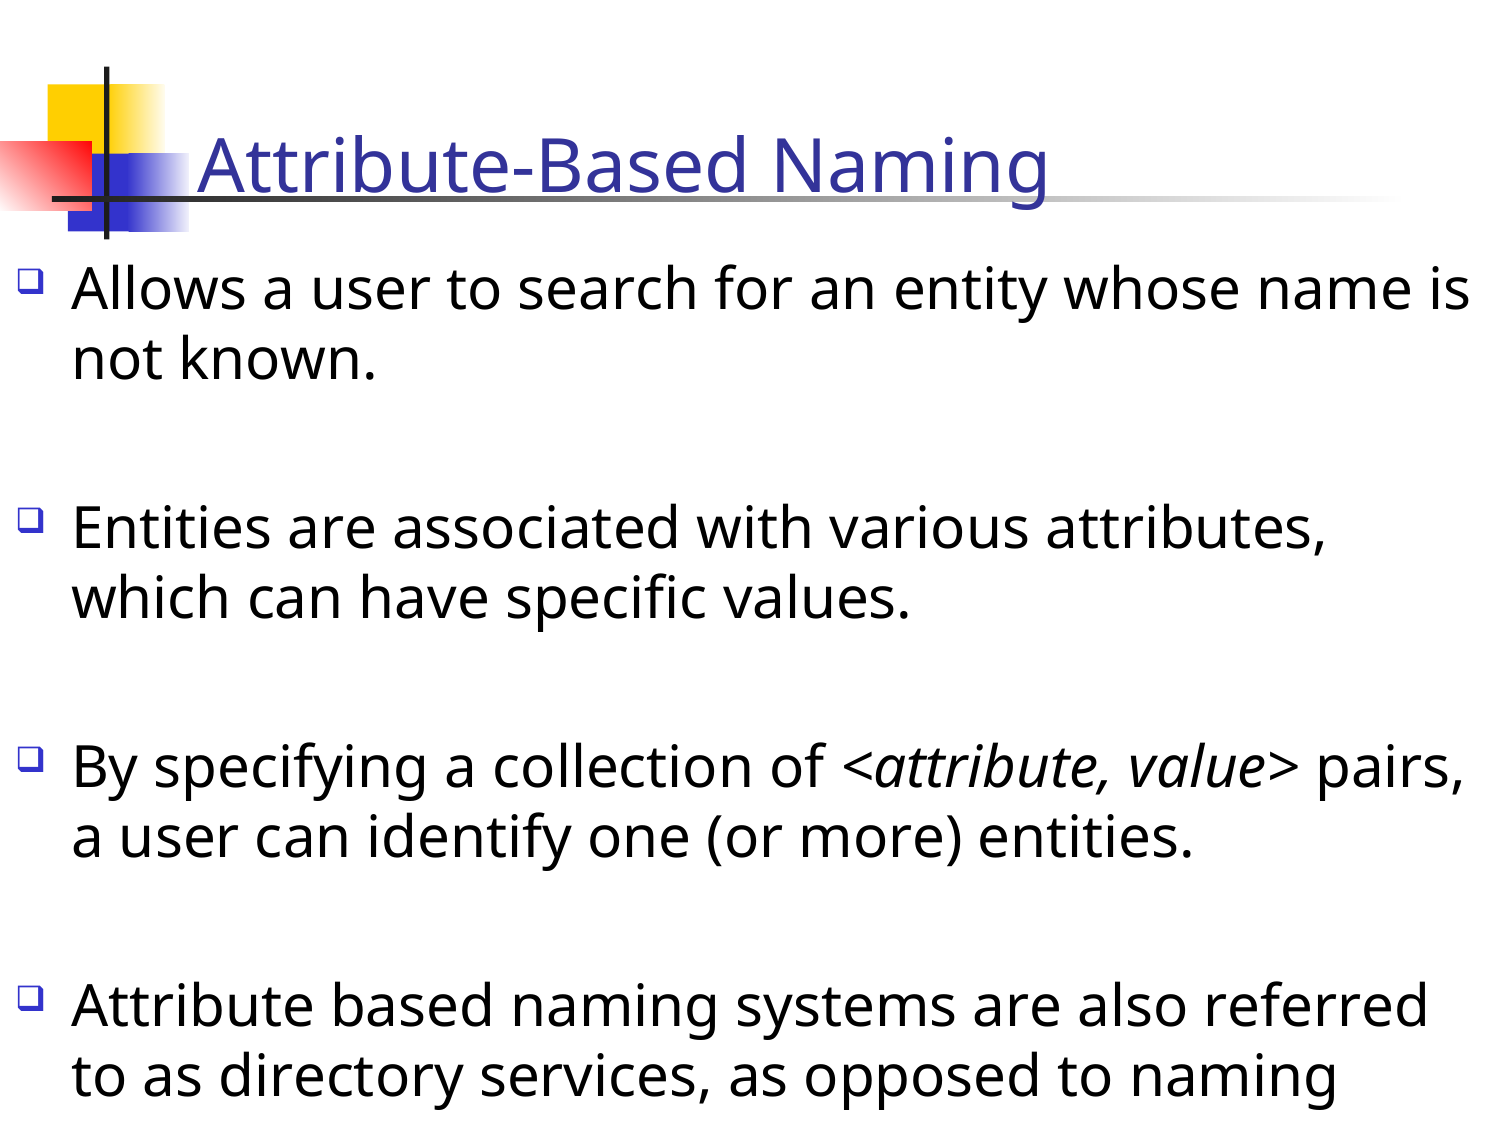

Attribute-Based Naming
Allows a user to search for an entity whose name is not known.
Entities are associated with various attributes, which can have specific values.
By specifying a collection of <attribute, value> pairs, a user can identify one (or more) entities.
Attribute based naming systems are also referred to as directory services, as opposed to naming systems.